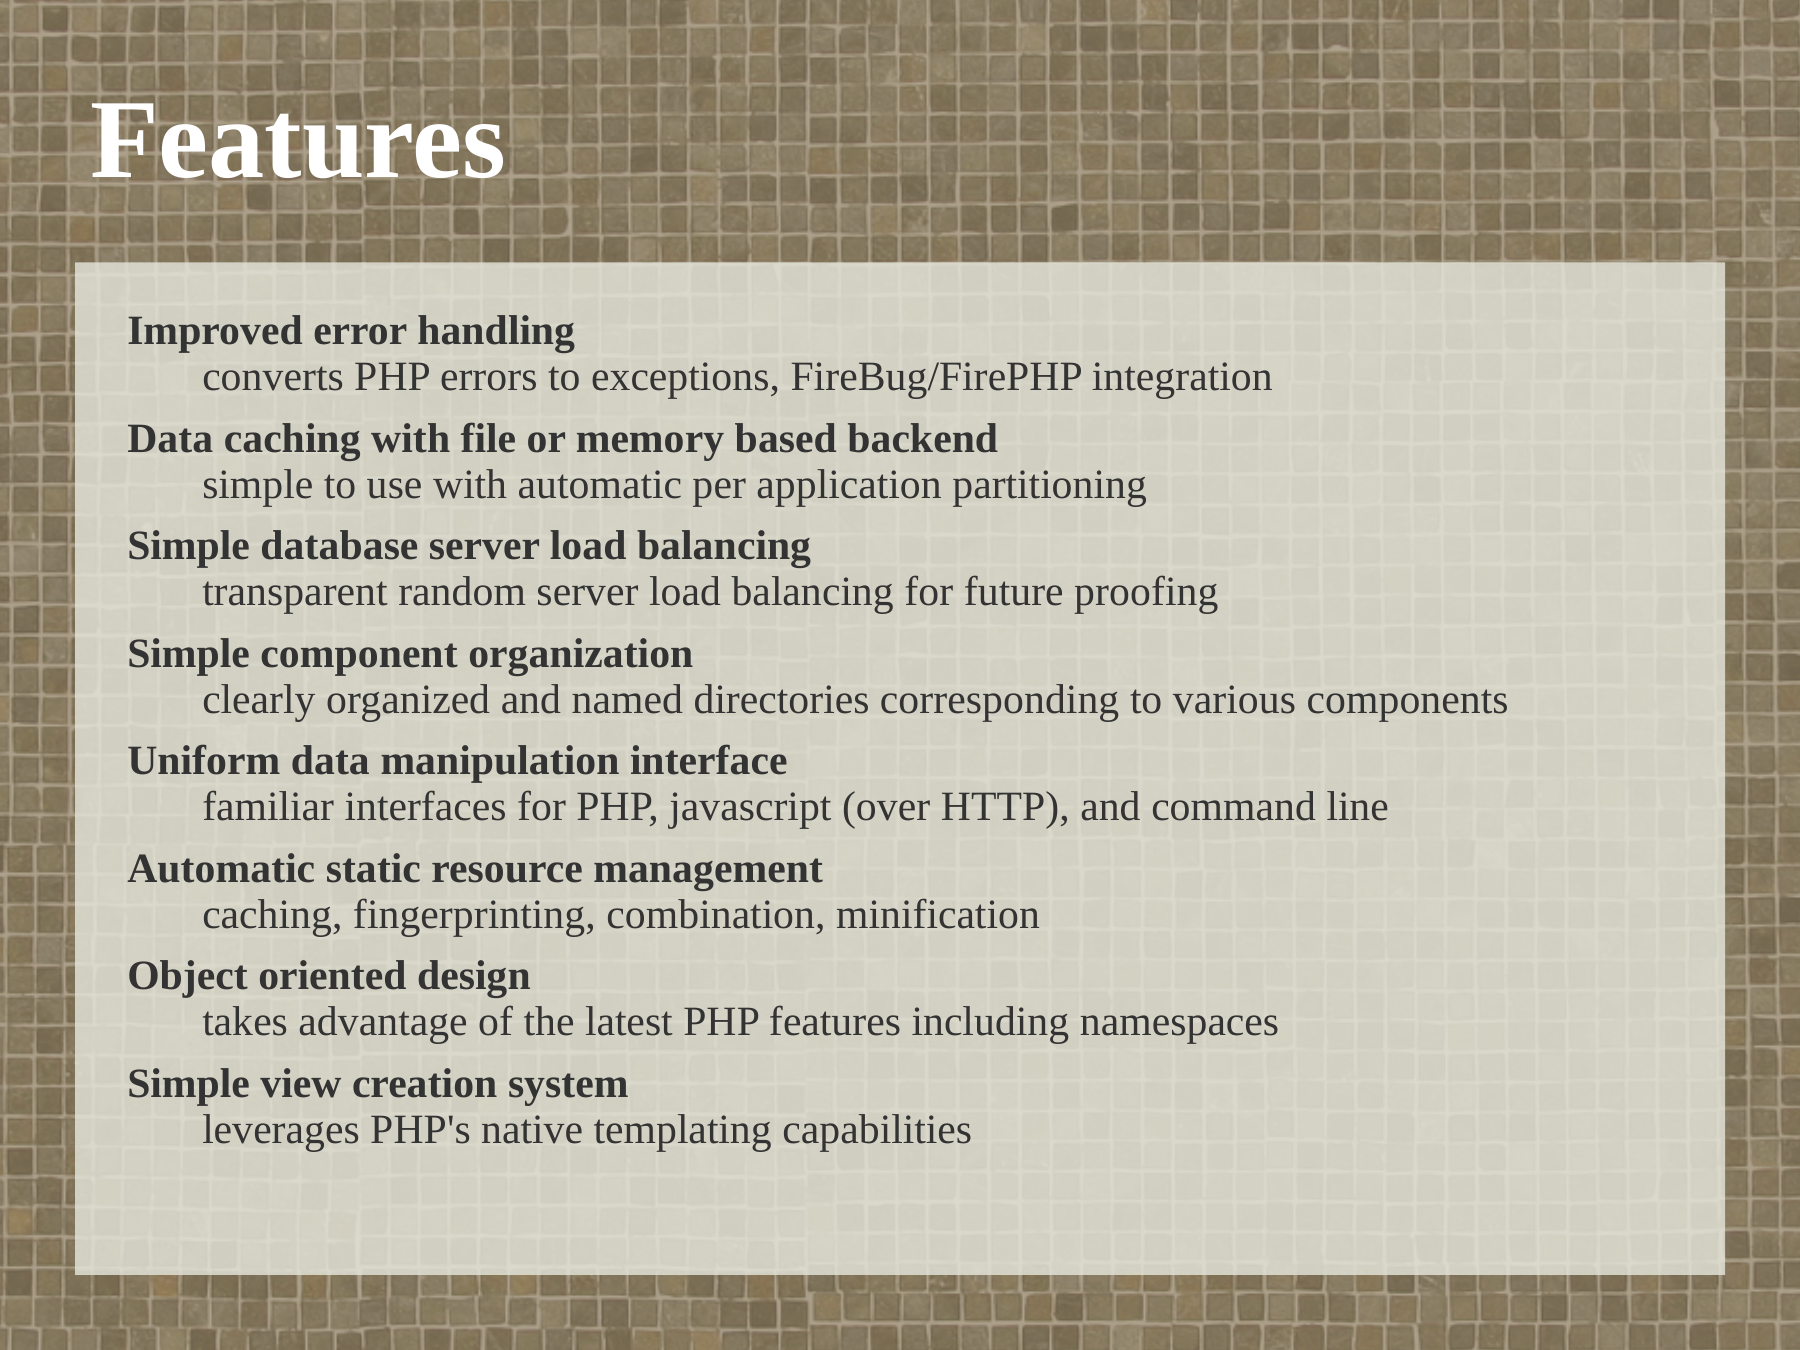

# Features
Improved error handling
	converts PHP errors to exceptions, FireBug/FirePHP integration
Data caching with file or memory based backend
	simple to use with automatic per application partitioning
Simple database server load balancing
	transparent random server load balancing for future proofing
Simple component organization
	clearly organized and named directories corresponding to various components
Uniform data manipulation interface
	familiar interfaces for PHP, javascript (over HTTP), and command line
Automatic static resource management
	caching, fingerprinting, combination, minification
Object oriented design
	takes advantage of the latest PHP features including namespaces
Simple view creation system
	leverages PHP's native templating capabilities